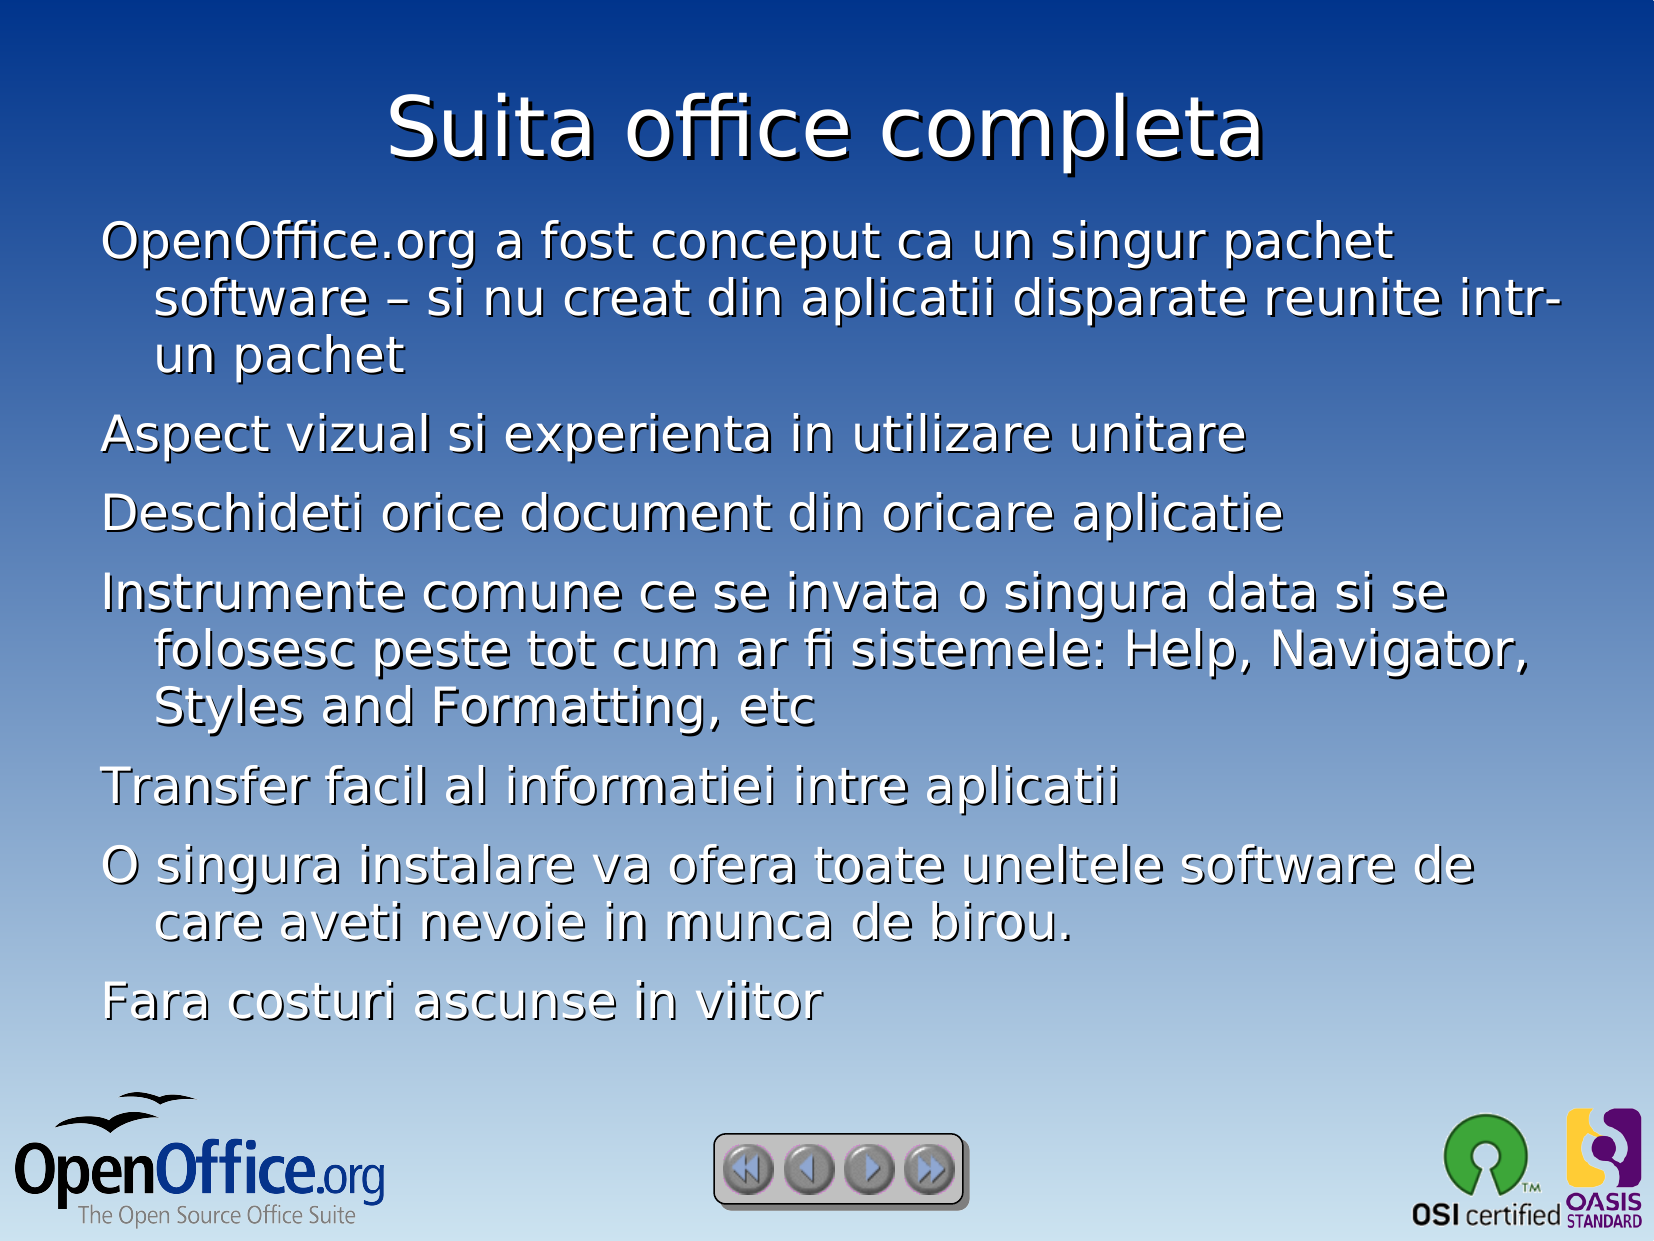

# Suita office completa
OpenOffice.org a fost conceput ca un singur pachet software – si nu creat din aplicatii disparate reunite intr-un pachet
Aspect vizual si experienta in utilizare unitare
Deschideti orice document din oricare aplicatie
Instrumente comune ce se invata o singura data si se folosesc peste tot cum ar fi sistemele: Help, Navigator, Styles and Formatting, etc
Transfer facil al informatiei intre aplicatii
O singura instalare va ofera toate uneltele software de care aveti nevoie in munca de birou.
Fara costuri ascunse in viitor